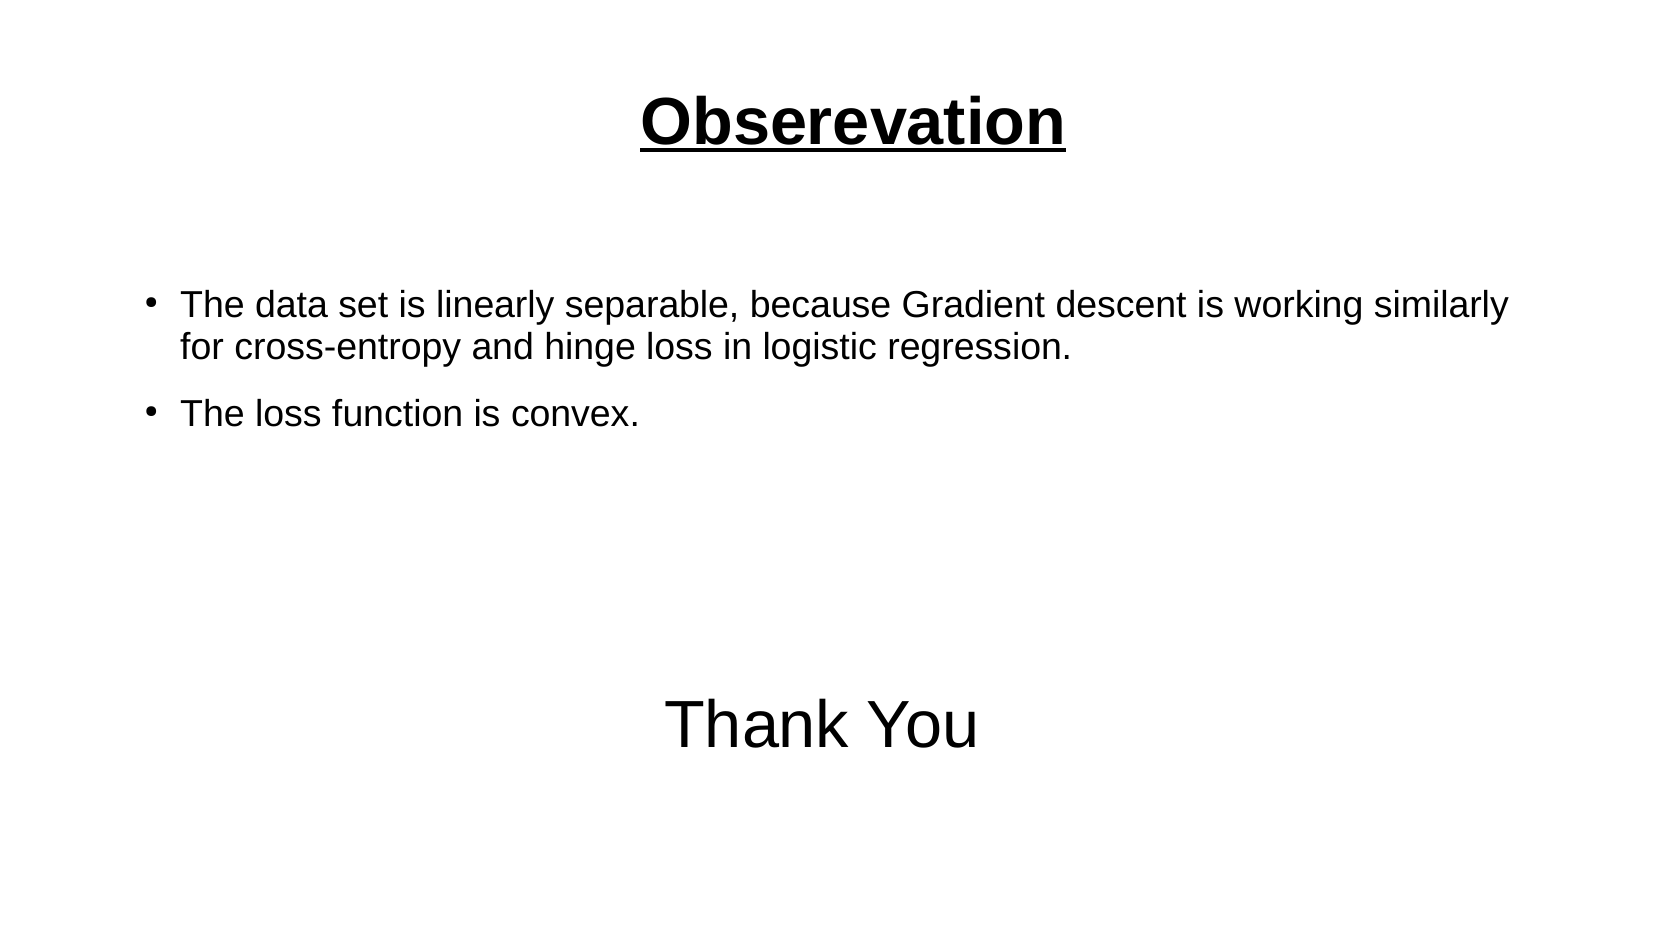

Obserevation
The data set is linearly separable, because Gradient descent is working similarly for cross-entropy and hinge loss in logistic regression.
The loss function is convex.
Thank You